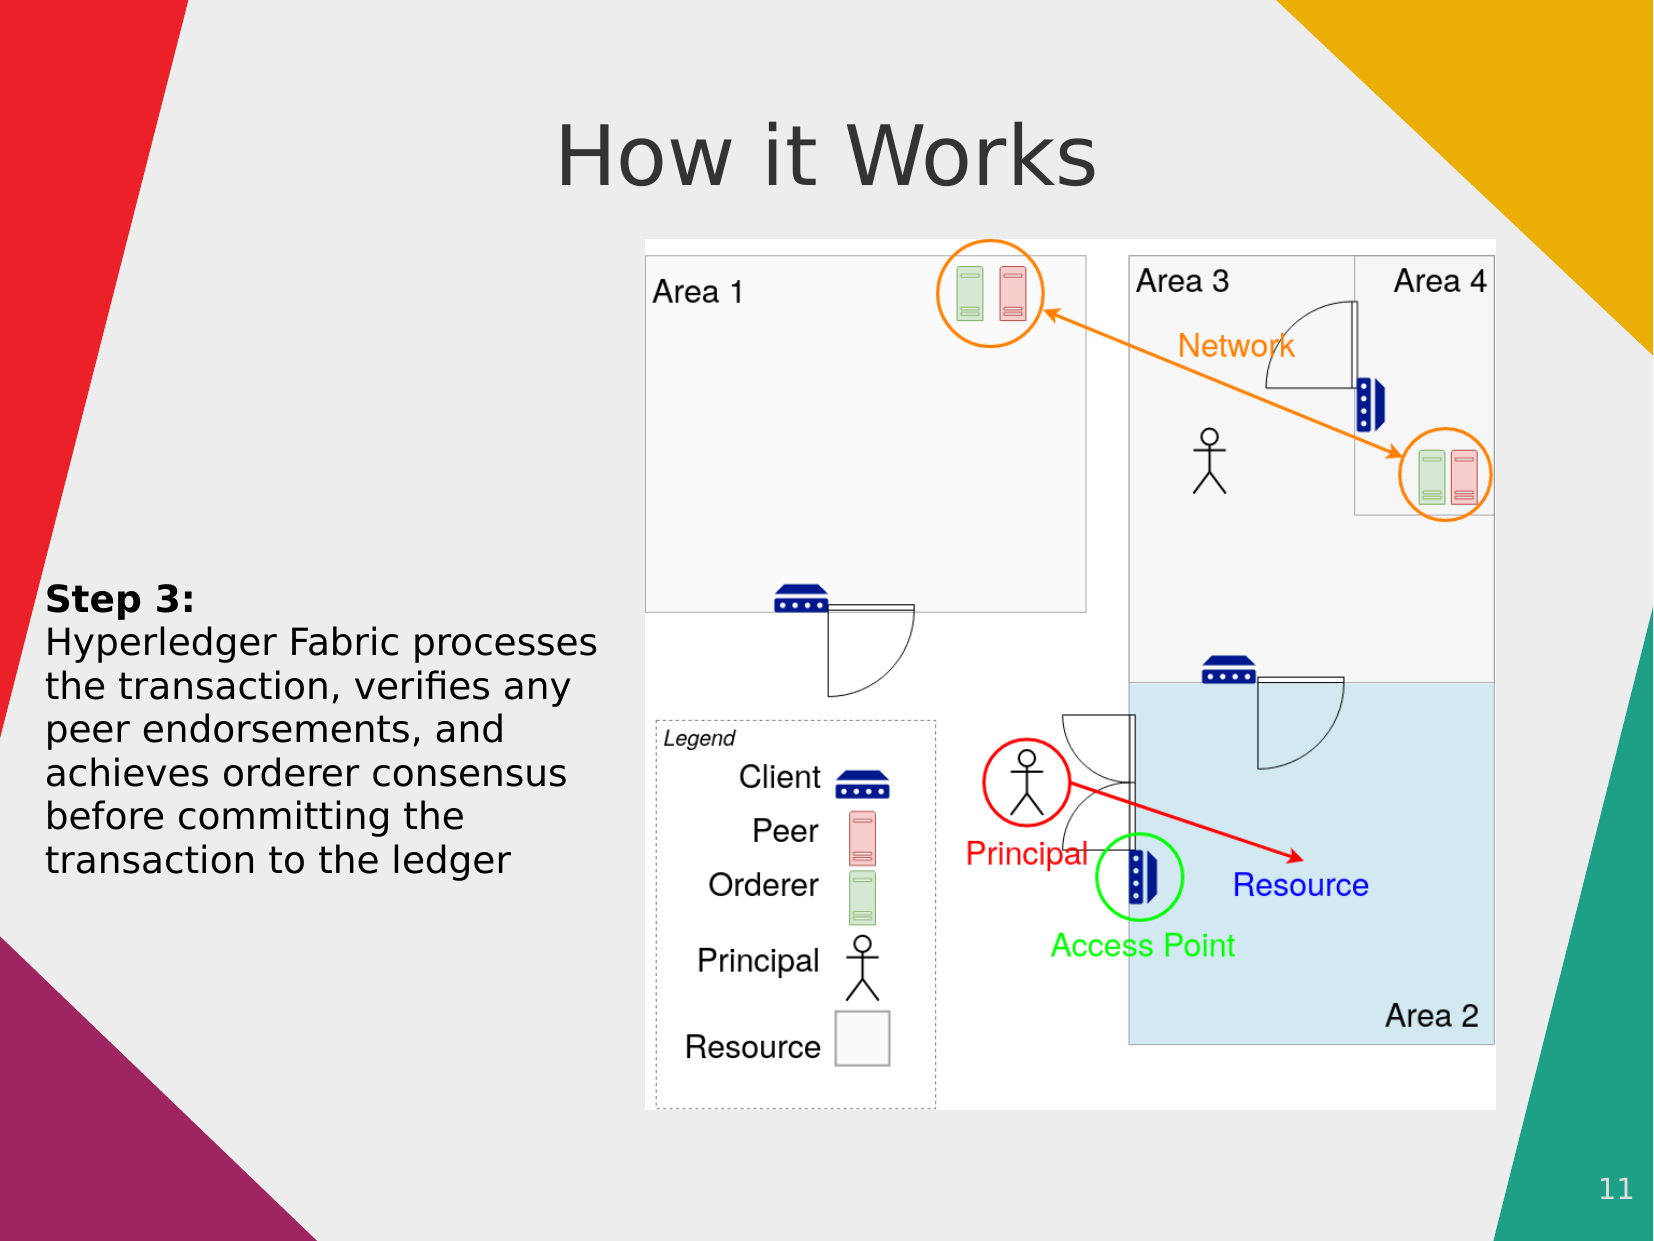

# How it Works
Step 3:
Hyperledger Fabric processes
the transaction, verifies any
peer endorsements, and
achieves orderer consensus
before committing the
transaction to the ledger
11